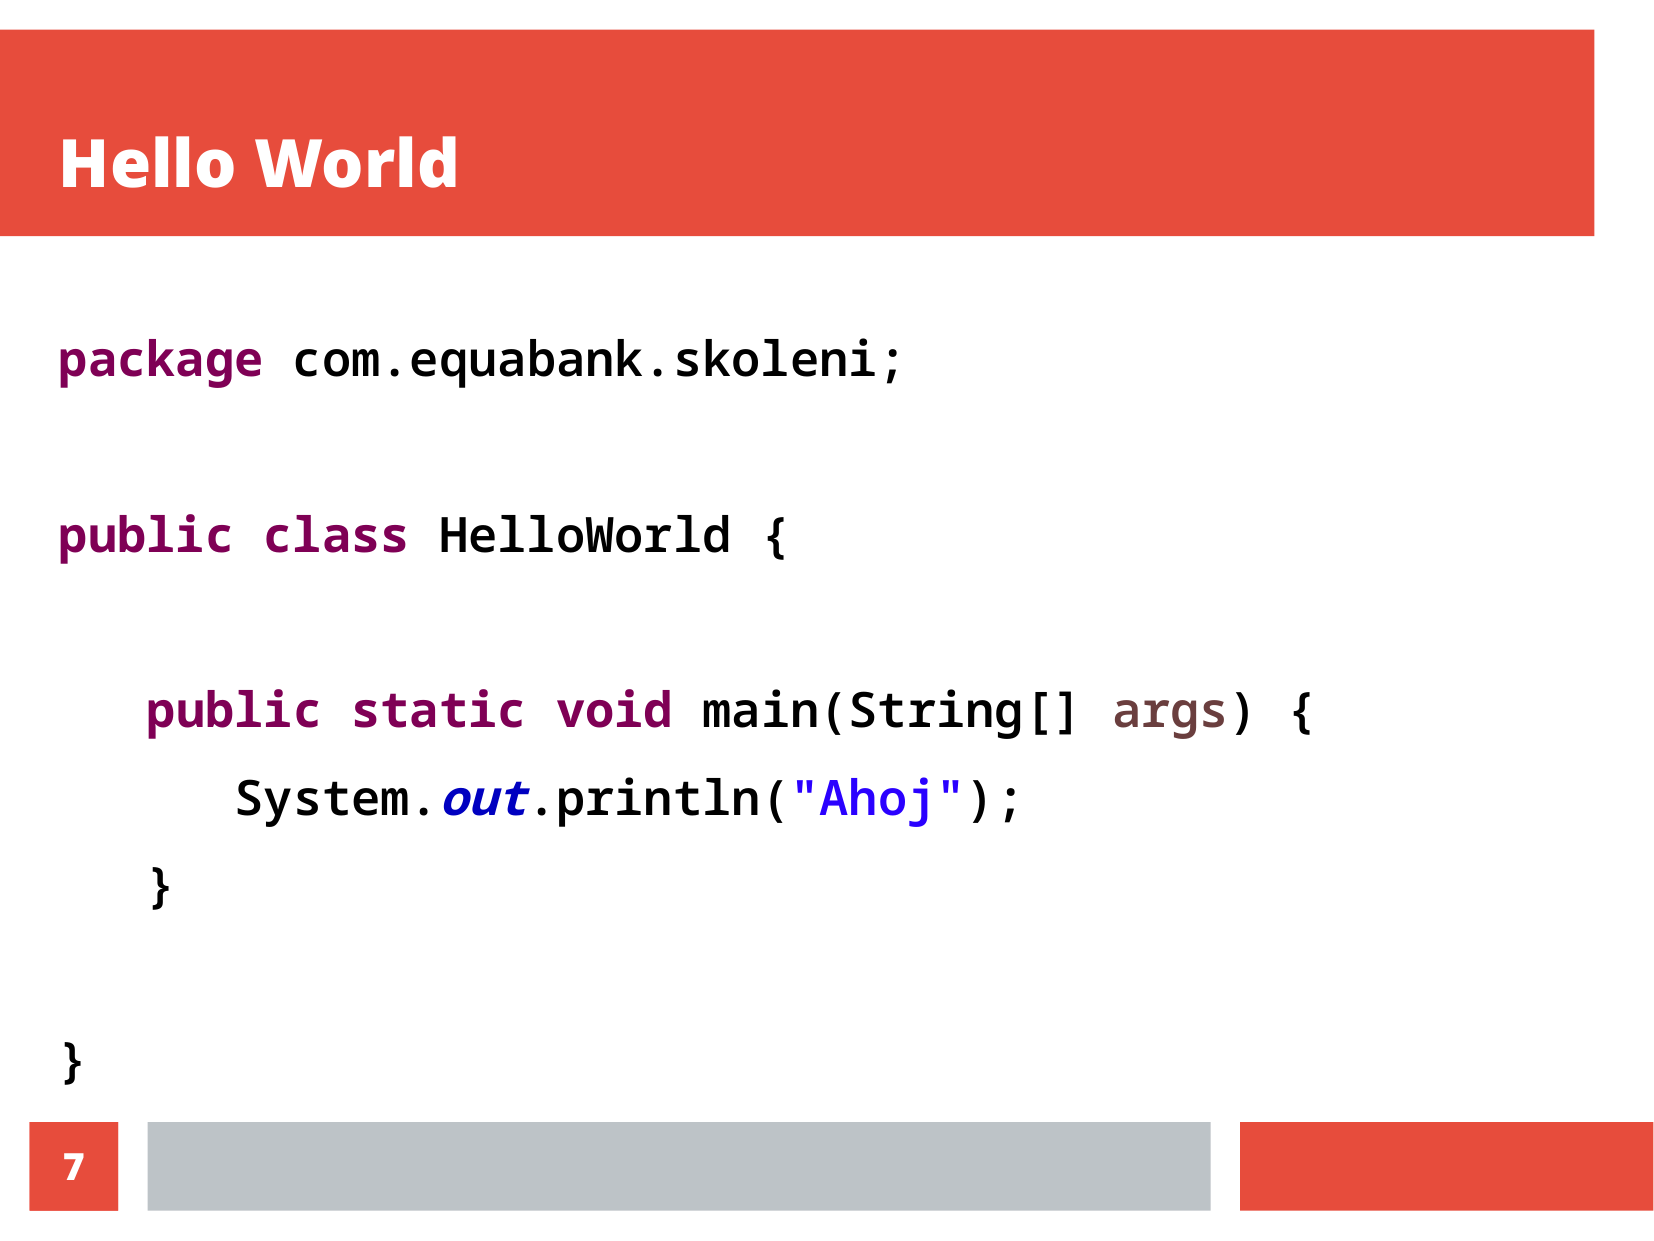

# Hello World
package com.equabank.skoleni;
public class HelloWorld {
 public static void main(String[] args) {
 System.out.println("Ahoj");
 }
}
7